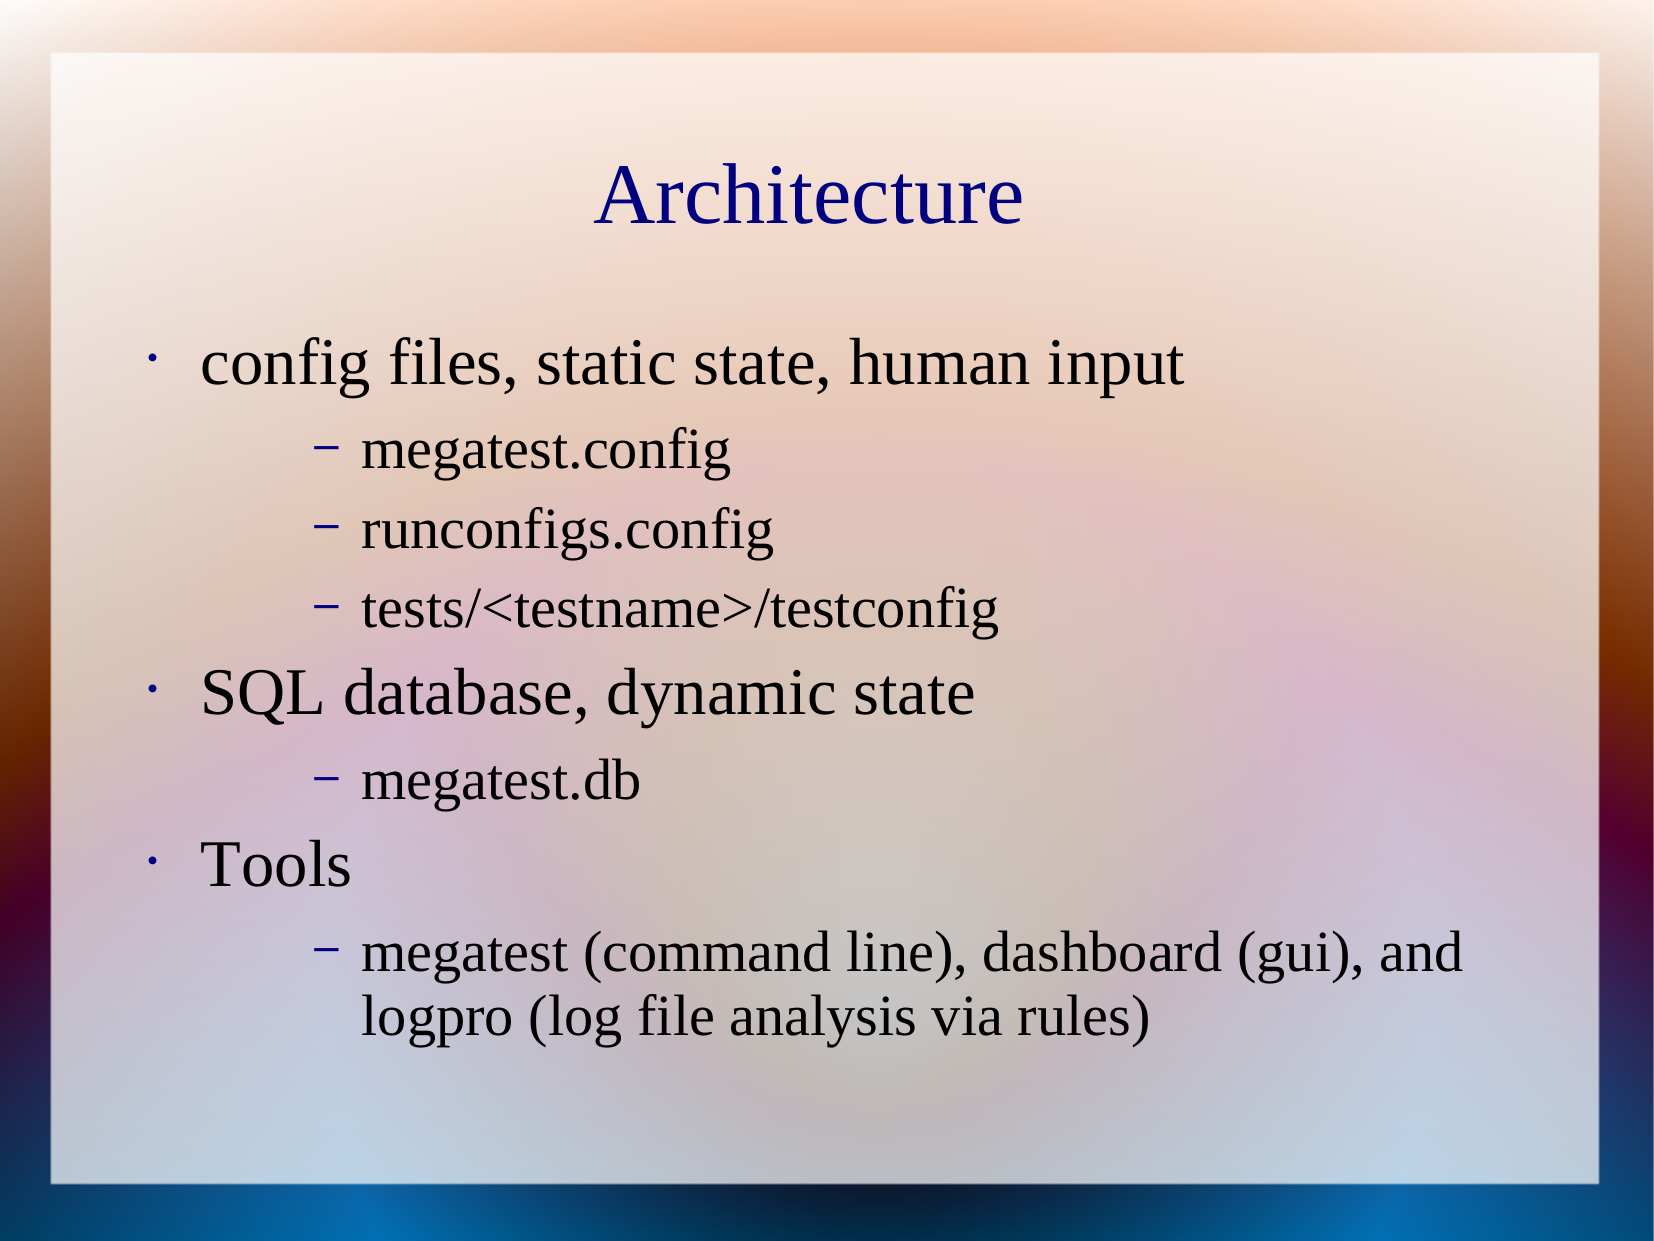

# Architecture
config files, static state, human input
megatest.config
runconfigs.config
tests/<testname>/testconfig
SQL database, dynamic state
megatest.db
Tools
megatest (command line), dashboard (gui), and logpro (log file analysis via rules)